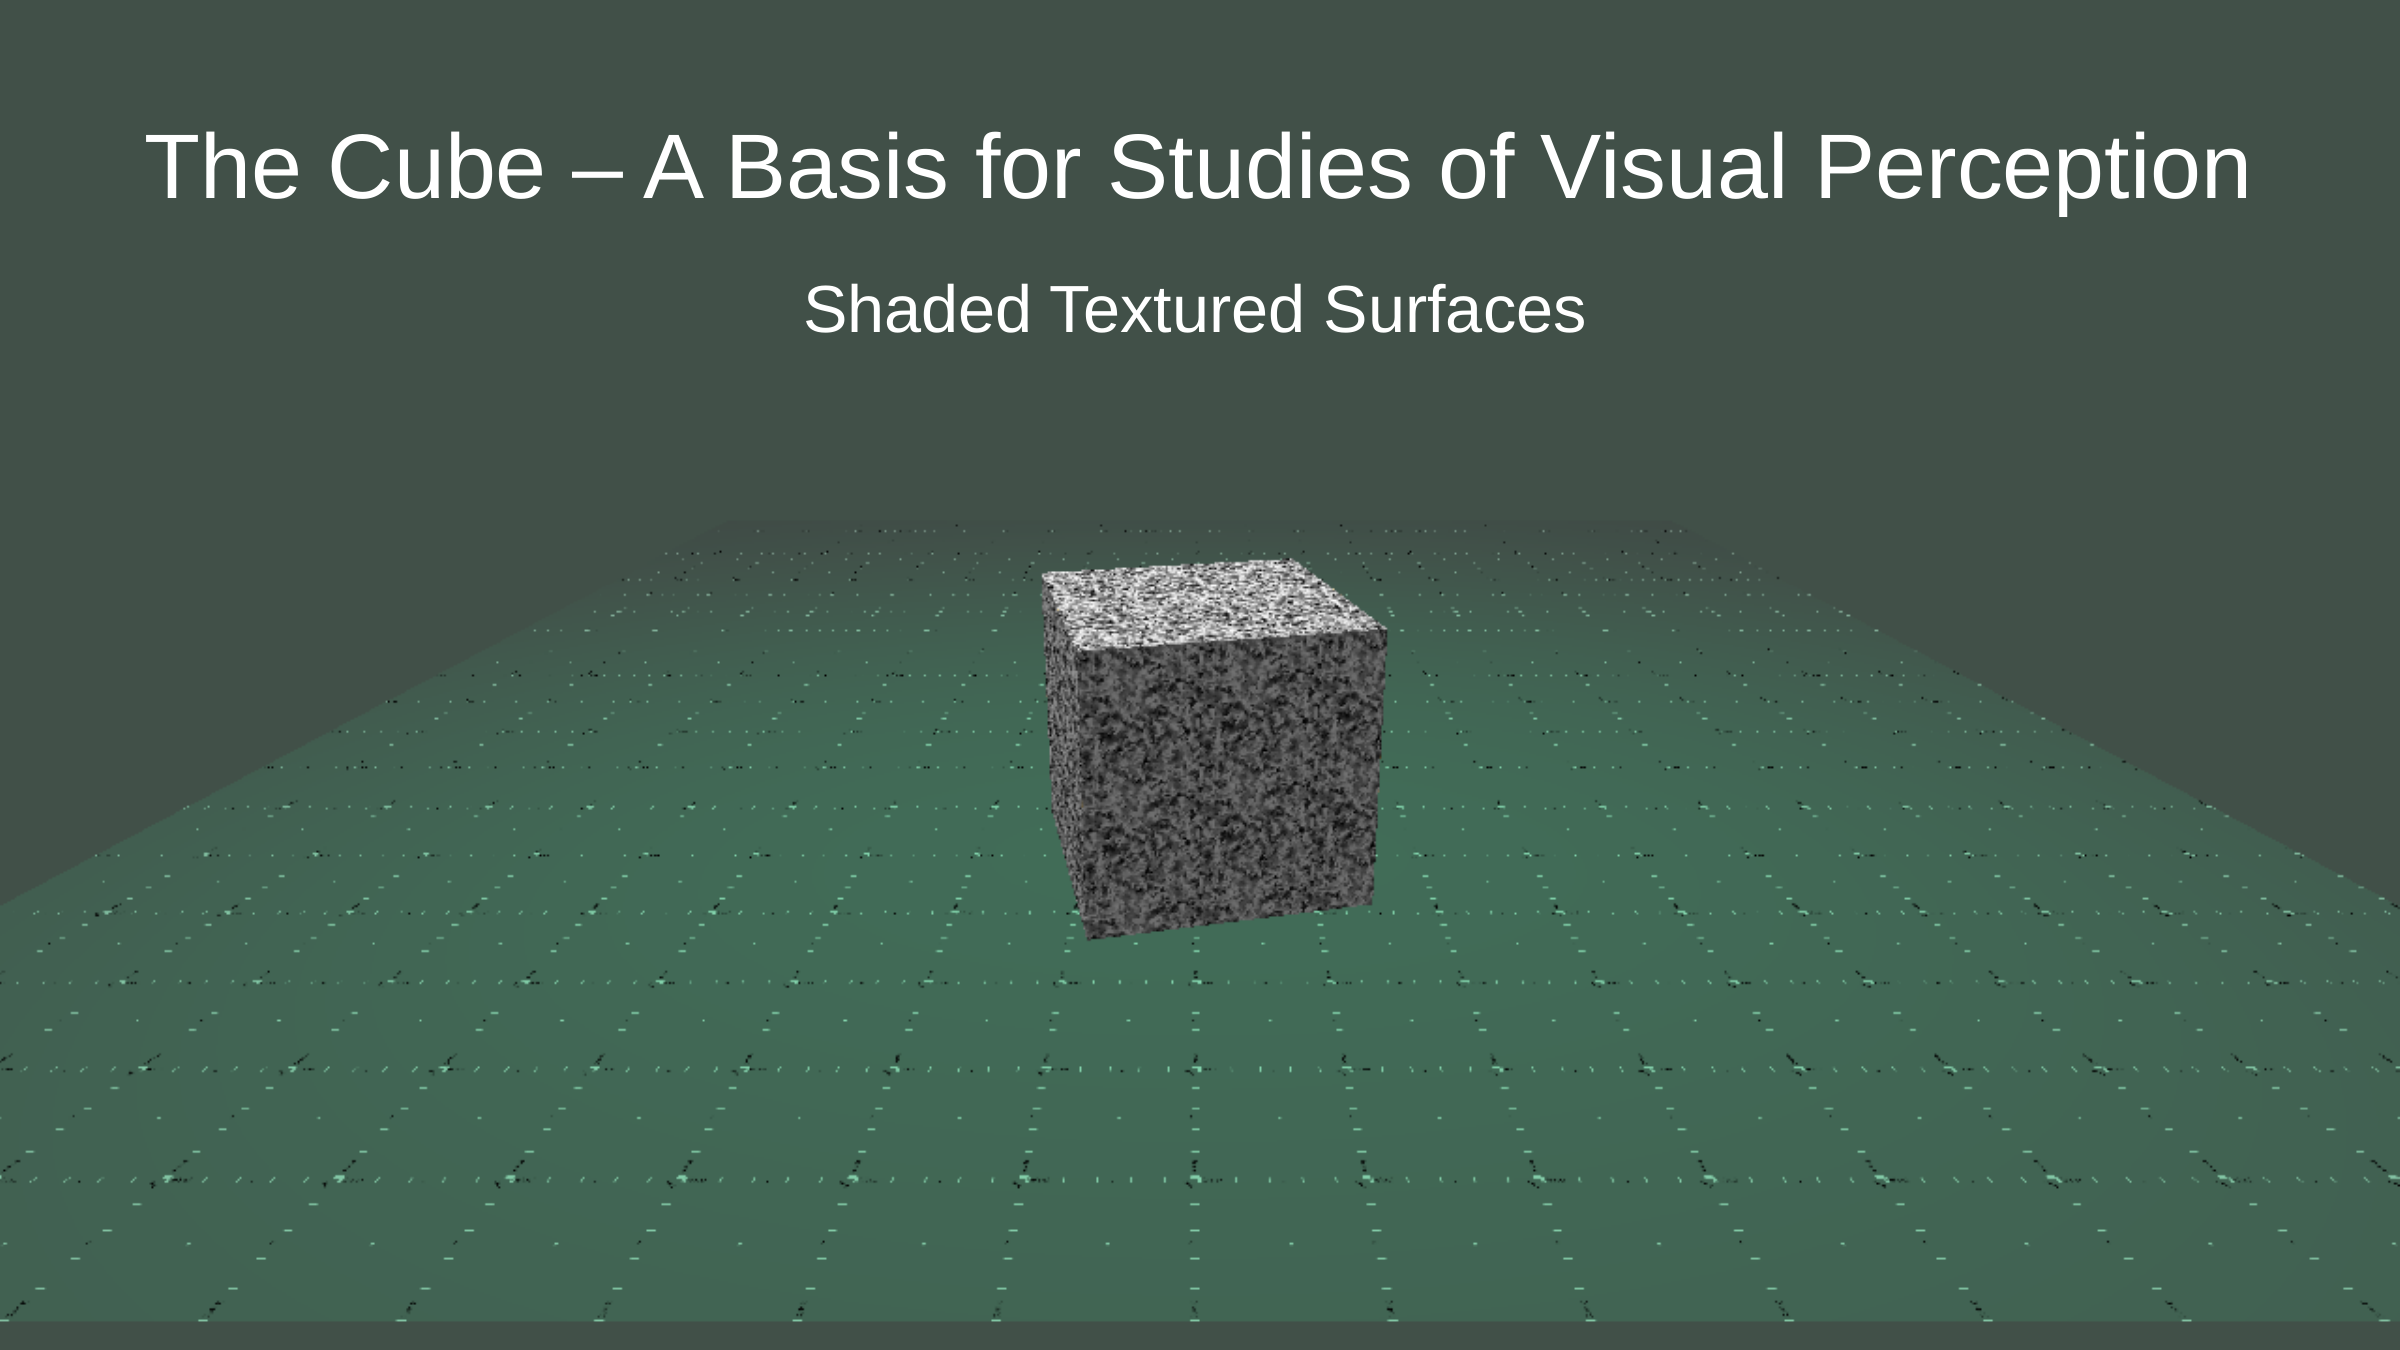

# The Cube – A Basis for Studies of Visual Perception
Shaded Textured Surfaces